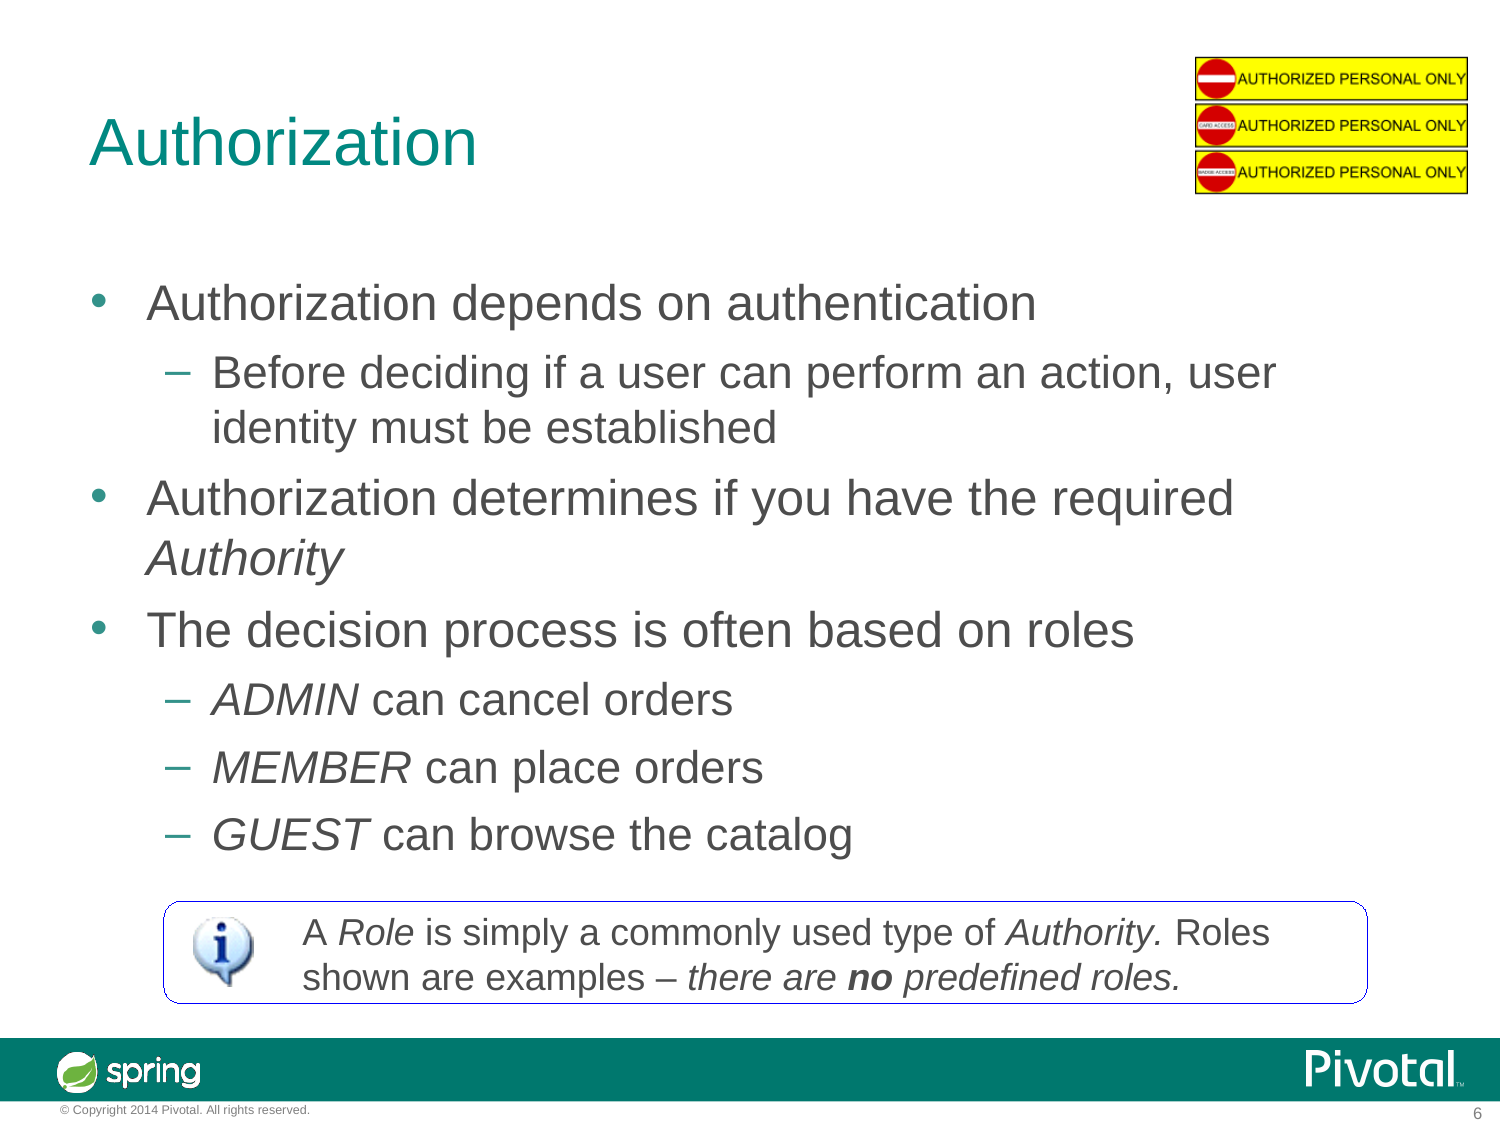

# Authorization
Authorization depends on authentication
Before deciding if a user can perform an action, user identity must be established
Authorization determines if you have the required Authority
The decision process is often based on roles
ADMIN can cancel orders
MEMBER can place orders
GUEST can browse the catalog
A Role is simply a commonly used type of Authority. Roles shown are examples – there are no predefined roles.